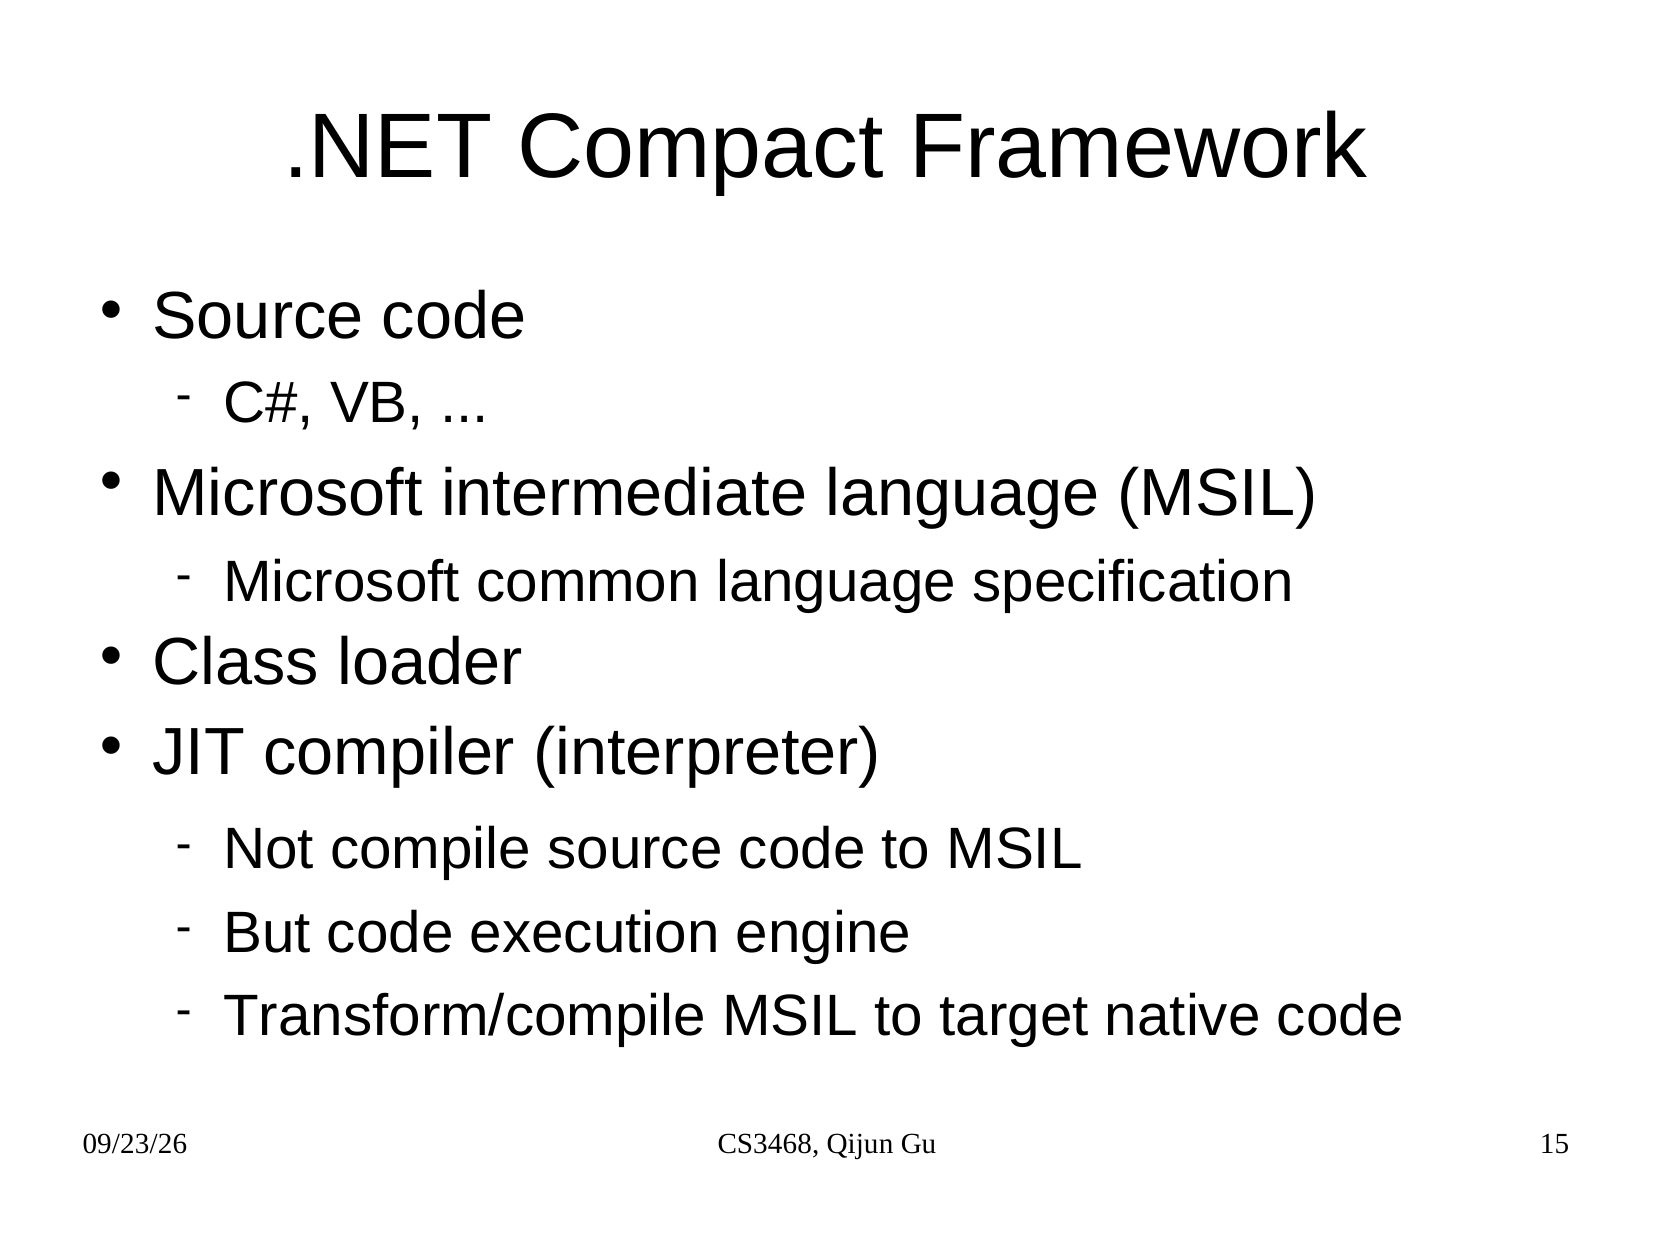

# .NET Compact Framework
Source code
C#, VB, ...
Microsoft intermediate language (MSIL)‏
Microsoft common language specification
Class loader
JIT compiler (interpreter)
Not compile source code to MSIL
But code execution engine
Transform/compile MSIL to target native code
CS3468, Qijun Gu
15